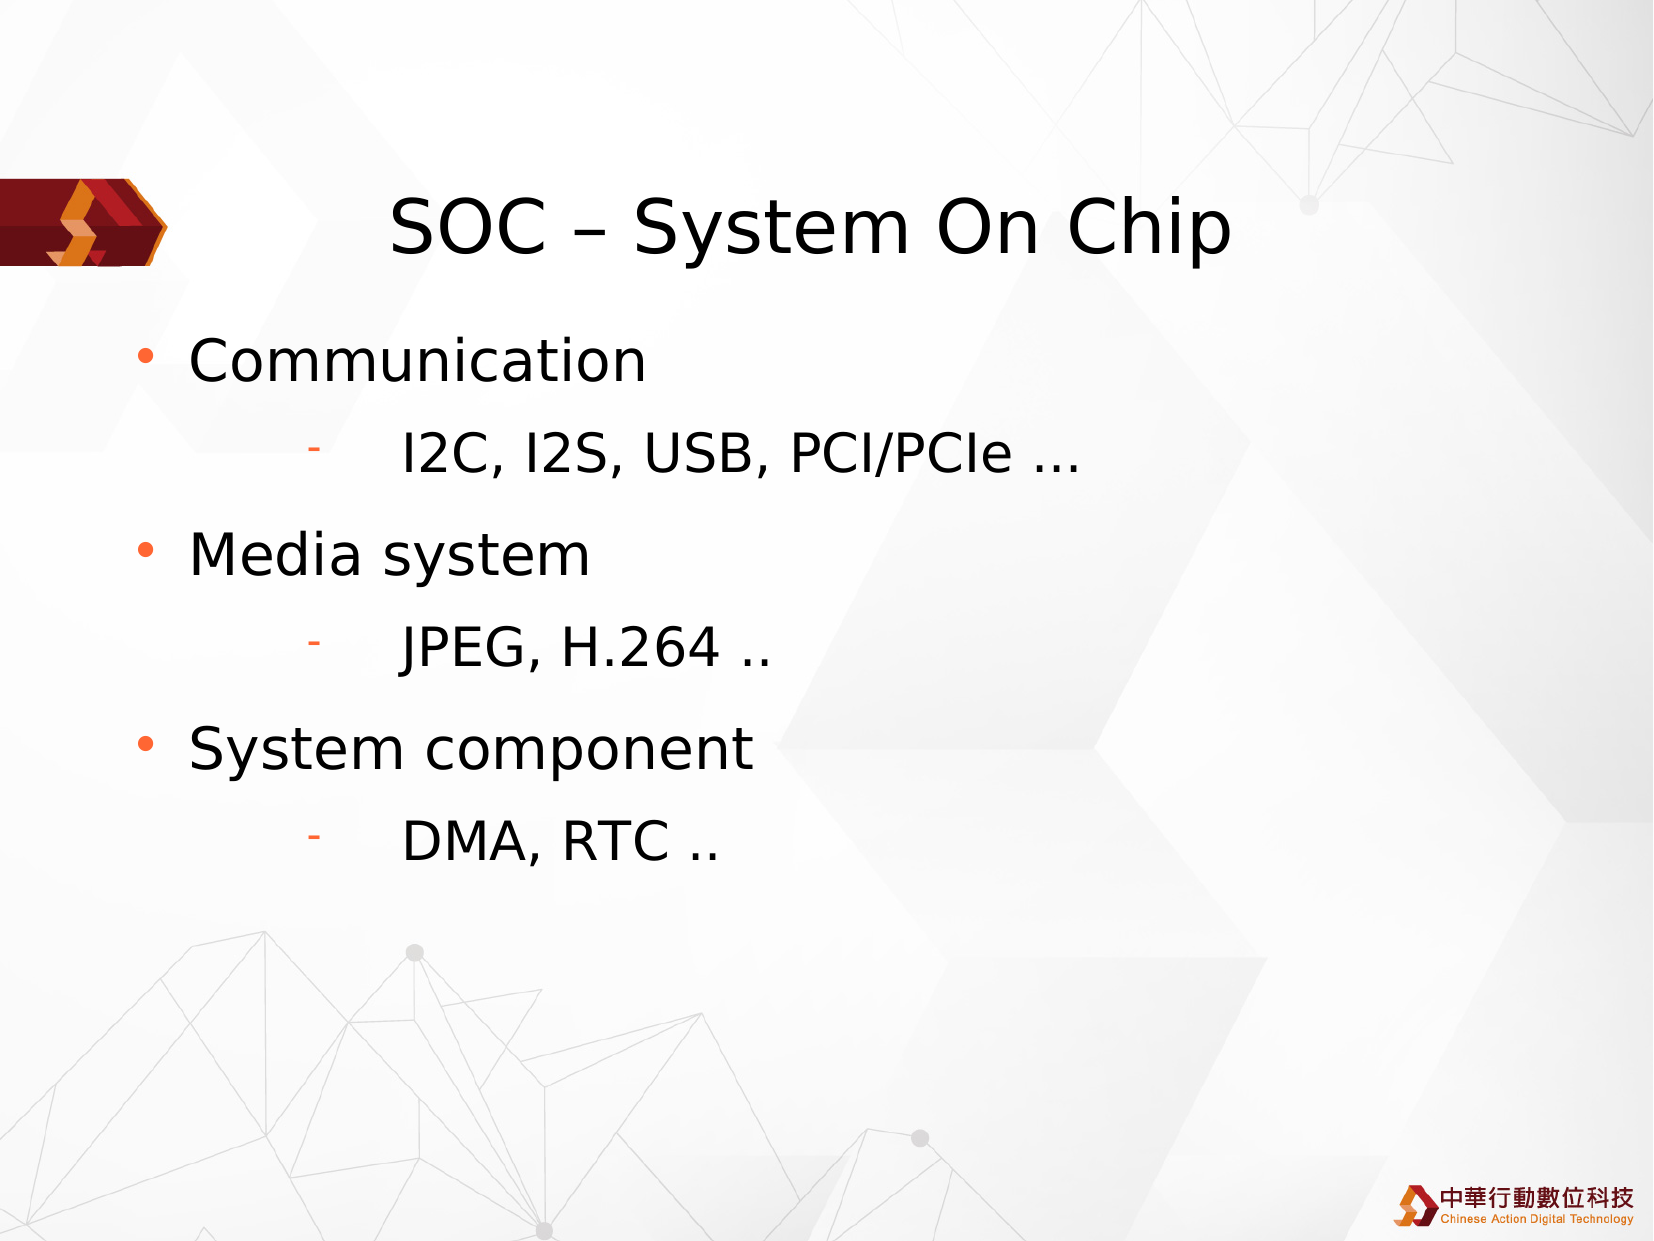

# SOC – System On Chip
Communication
I2C, I2S, USB, PCI/PCIe ...
Media system
JPEG, H.264 ..
System component
DMA, RTC ..